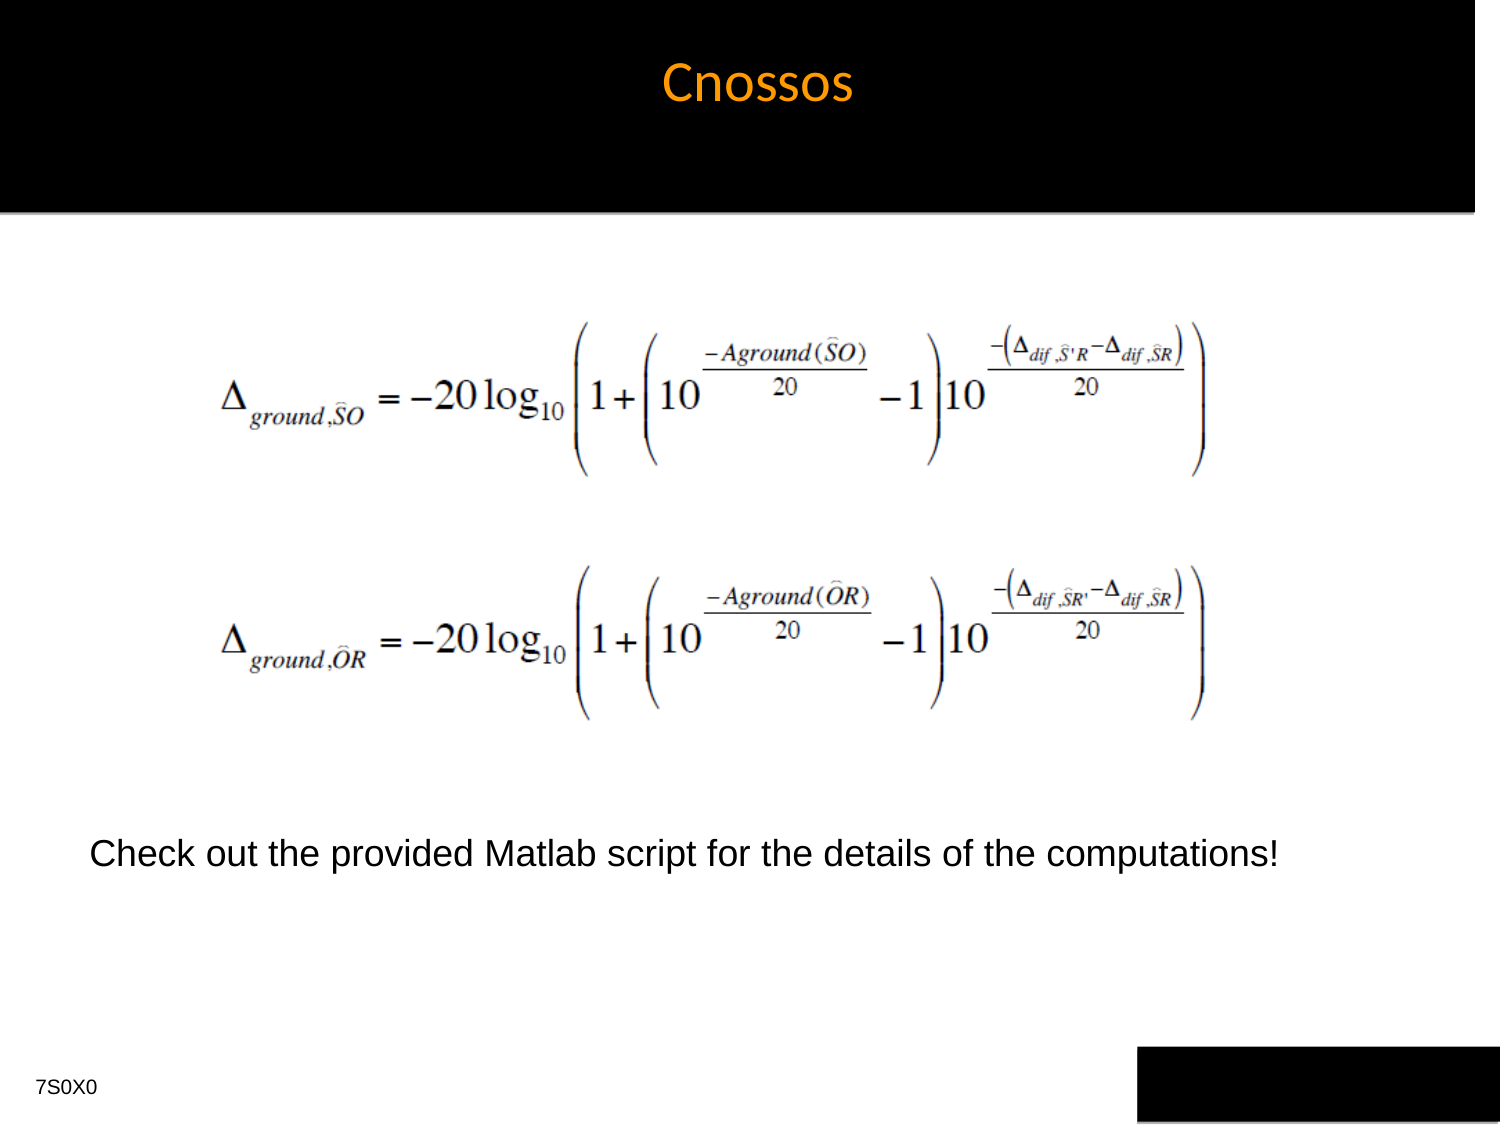

# Cnossos
Check out the provided Matlab script for the details of the computations!
7S0X0
2017/02/09
PAGE